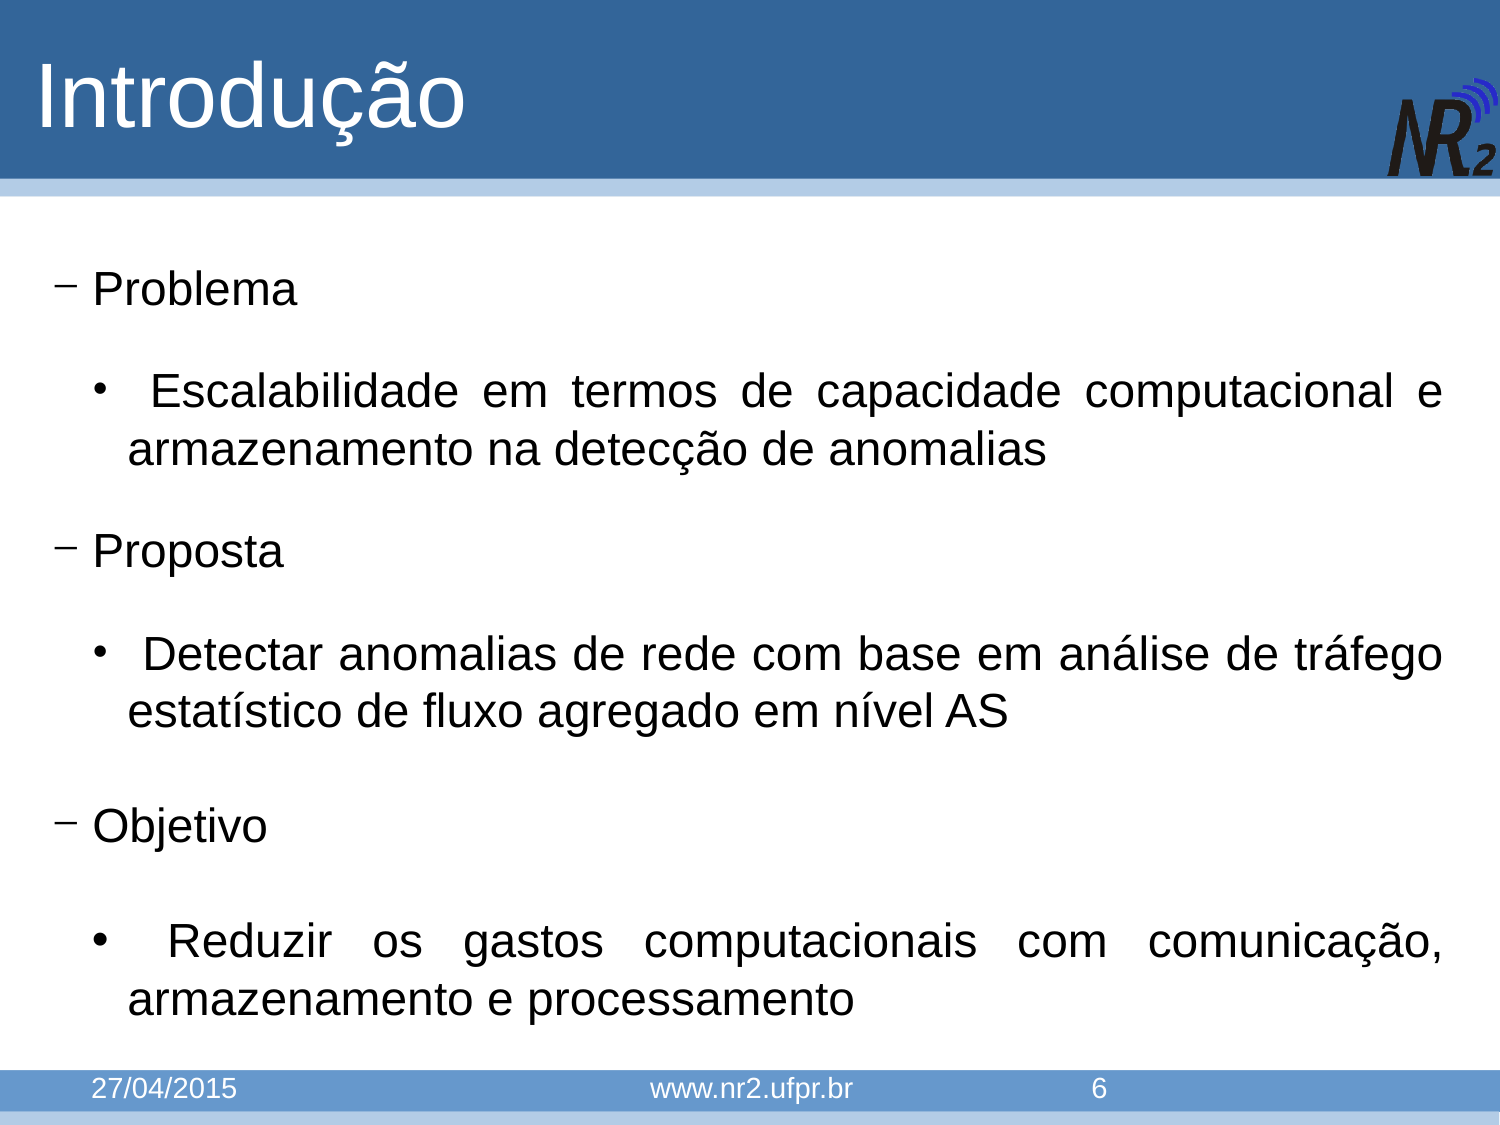

Introdução
 Problema
 Escalabilidade em termos de capacidade computacional e armazenamento na detecção de anomalias
 Proposta
 Detectar anomalias de rede com base em análise de tráfego estatístico de fluxo agregado em nível AS
 Objetivo
 Reduzir os gastos computacionais com comunicação, armazenamento e processamento
27/04/2015
www.nr2.ufpr.br